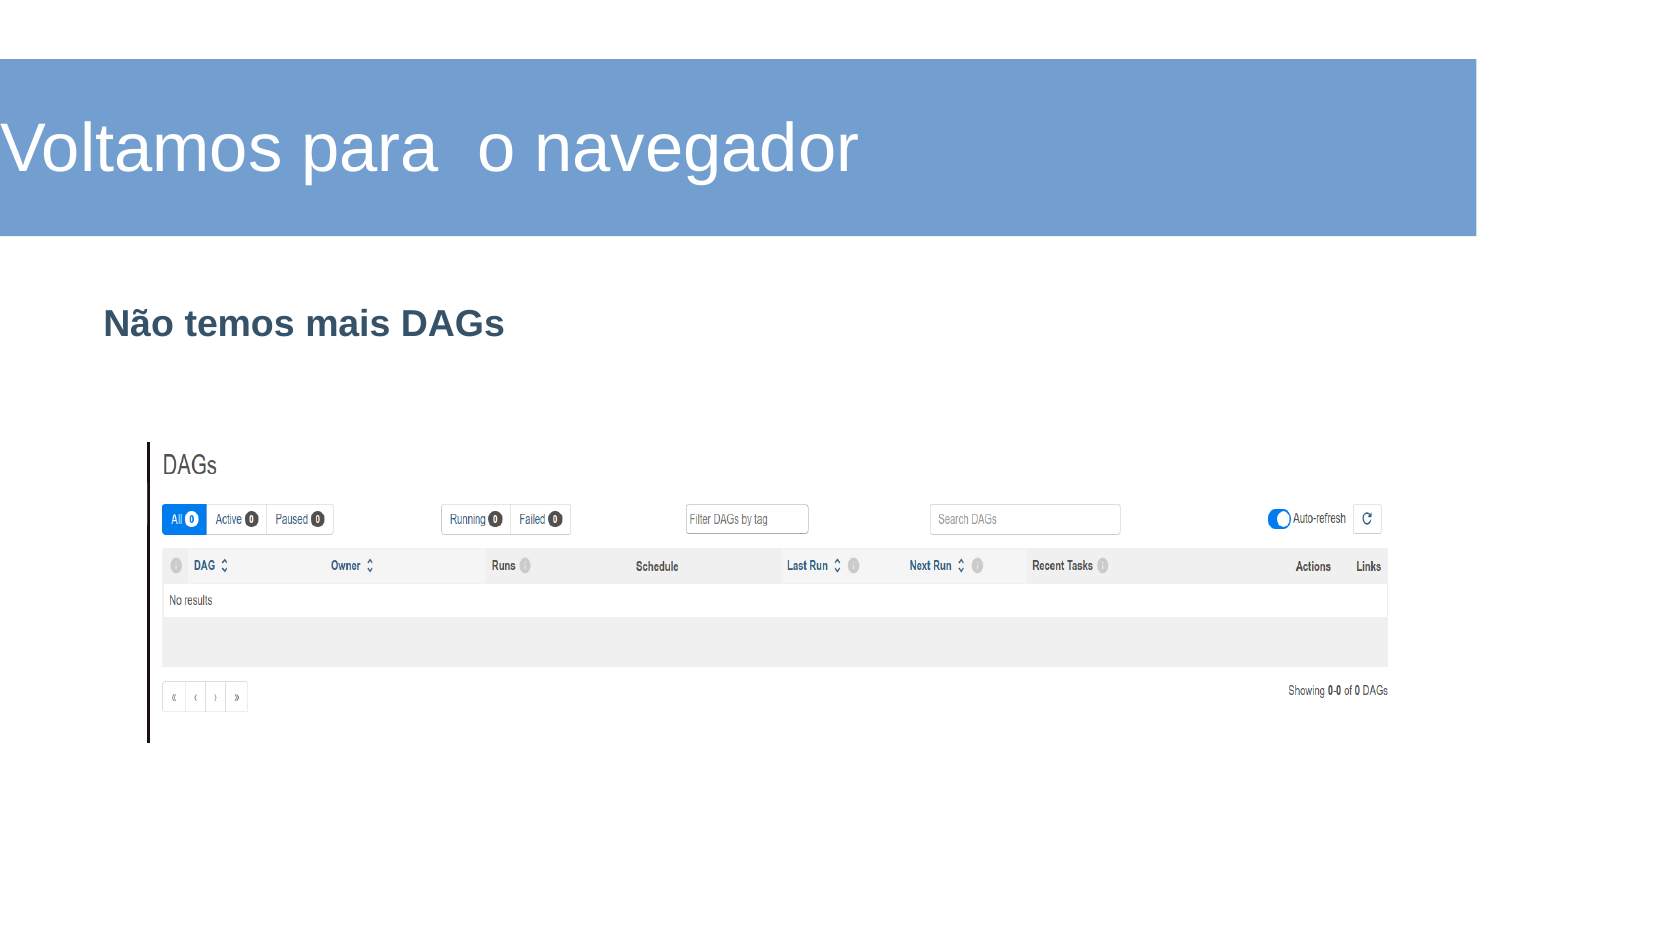

# Voltamos para o navegador
Não temos mais DAGs